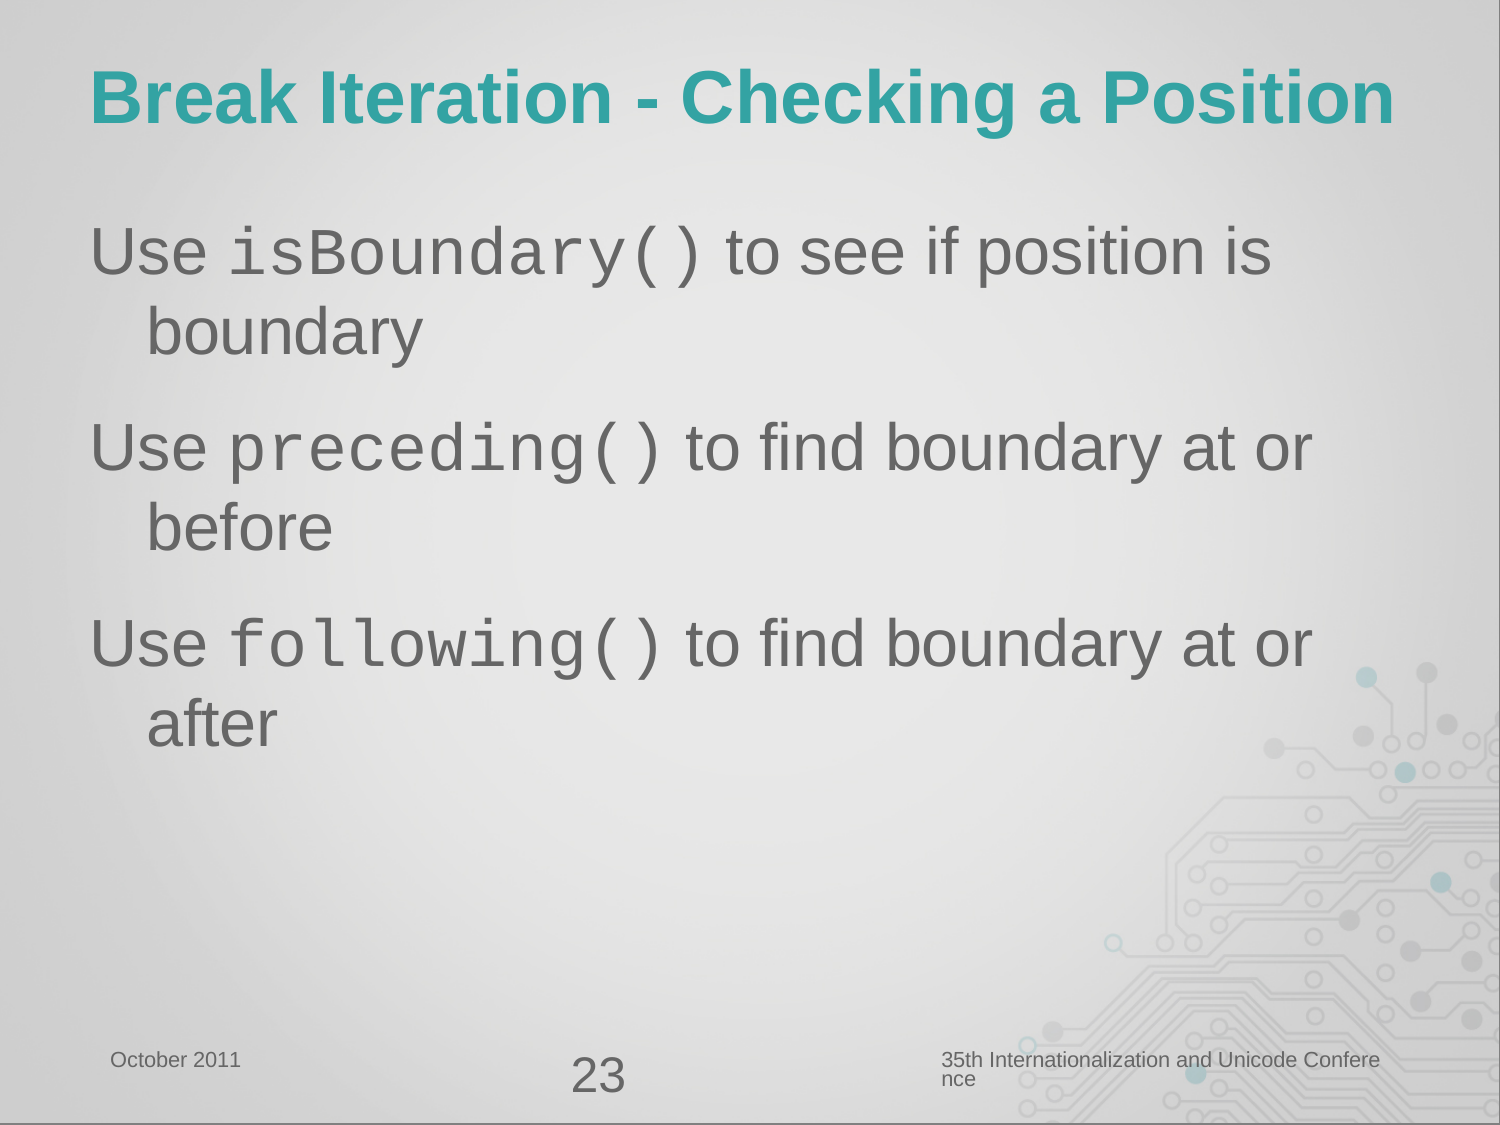

# Break Iteration - Checking a Position
Use isBoundary() to see if position is boundary
Use preceding() to find boundary at or before
Use following() to find boundary at or after
October 2011
23
35th Internationalization and Unicode Conference